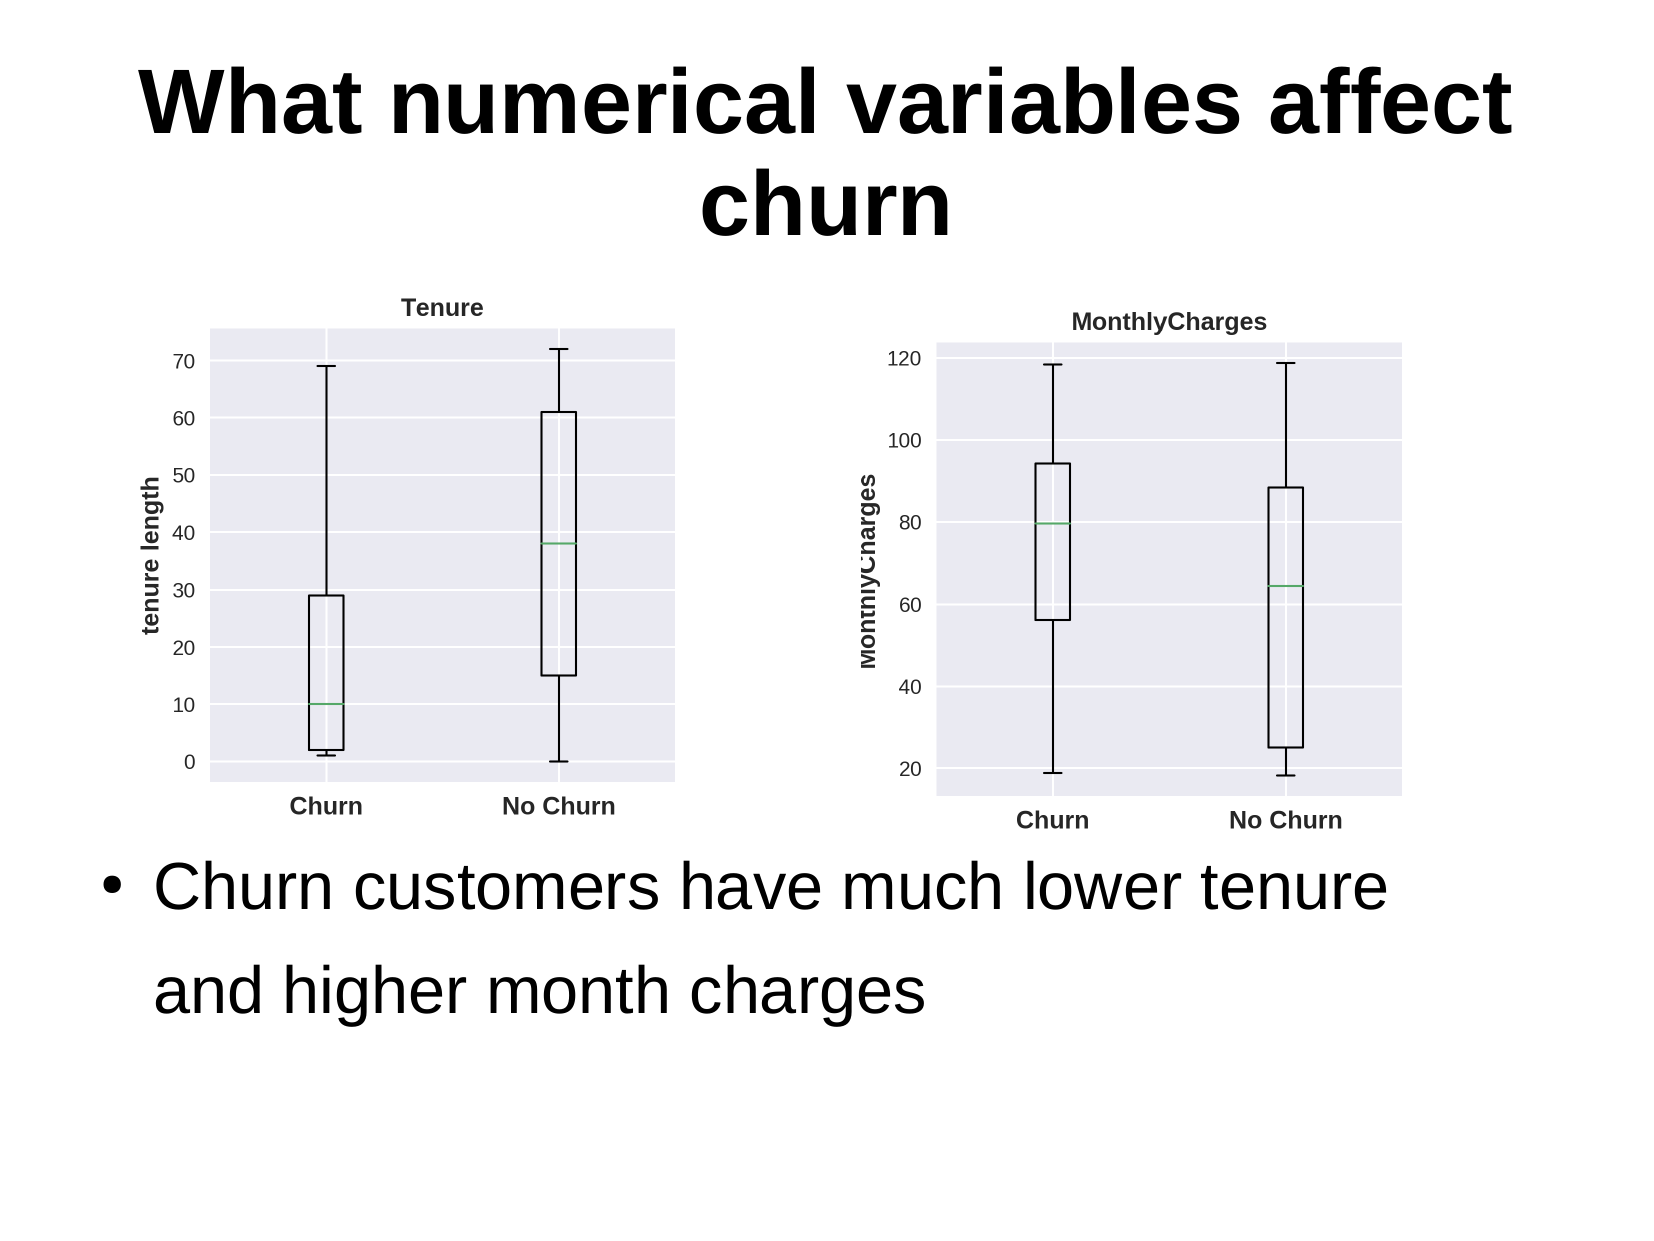

# What numerical variables affect churn
Churn customers have much lower tenure
and higher month charges